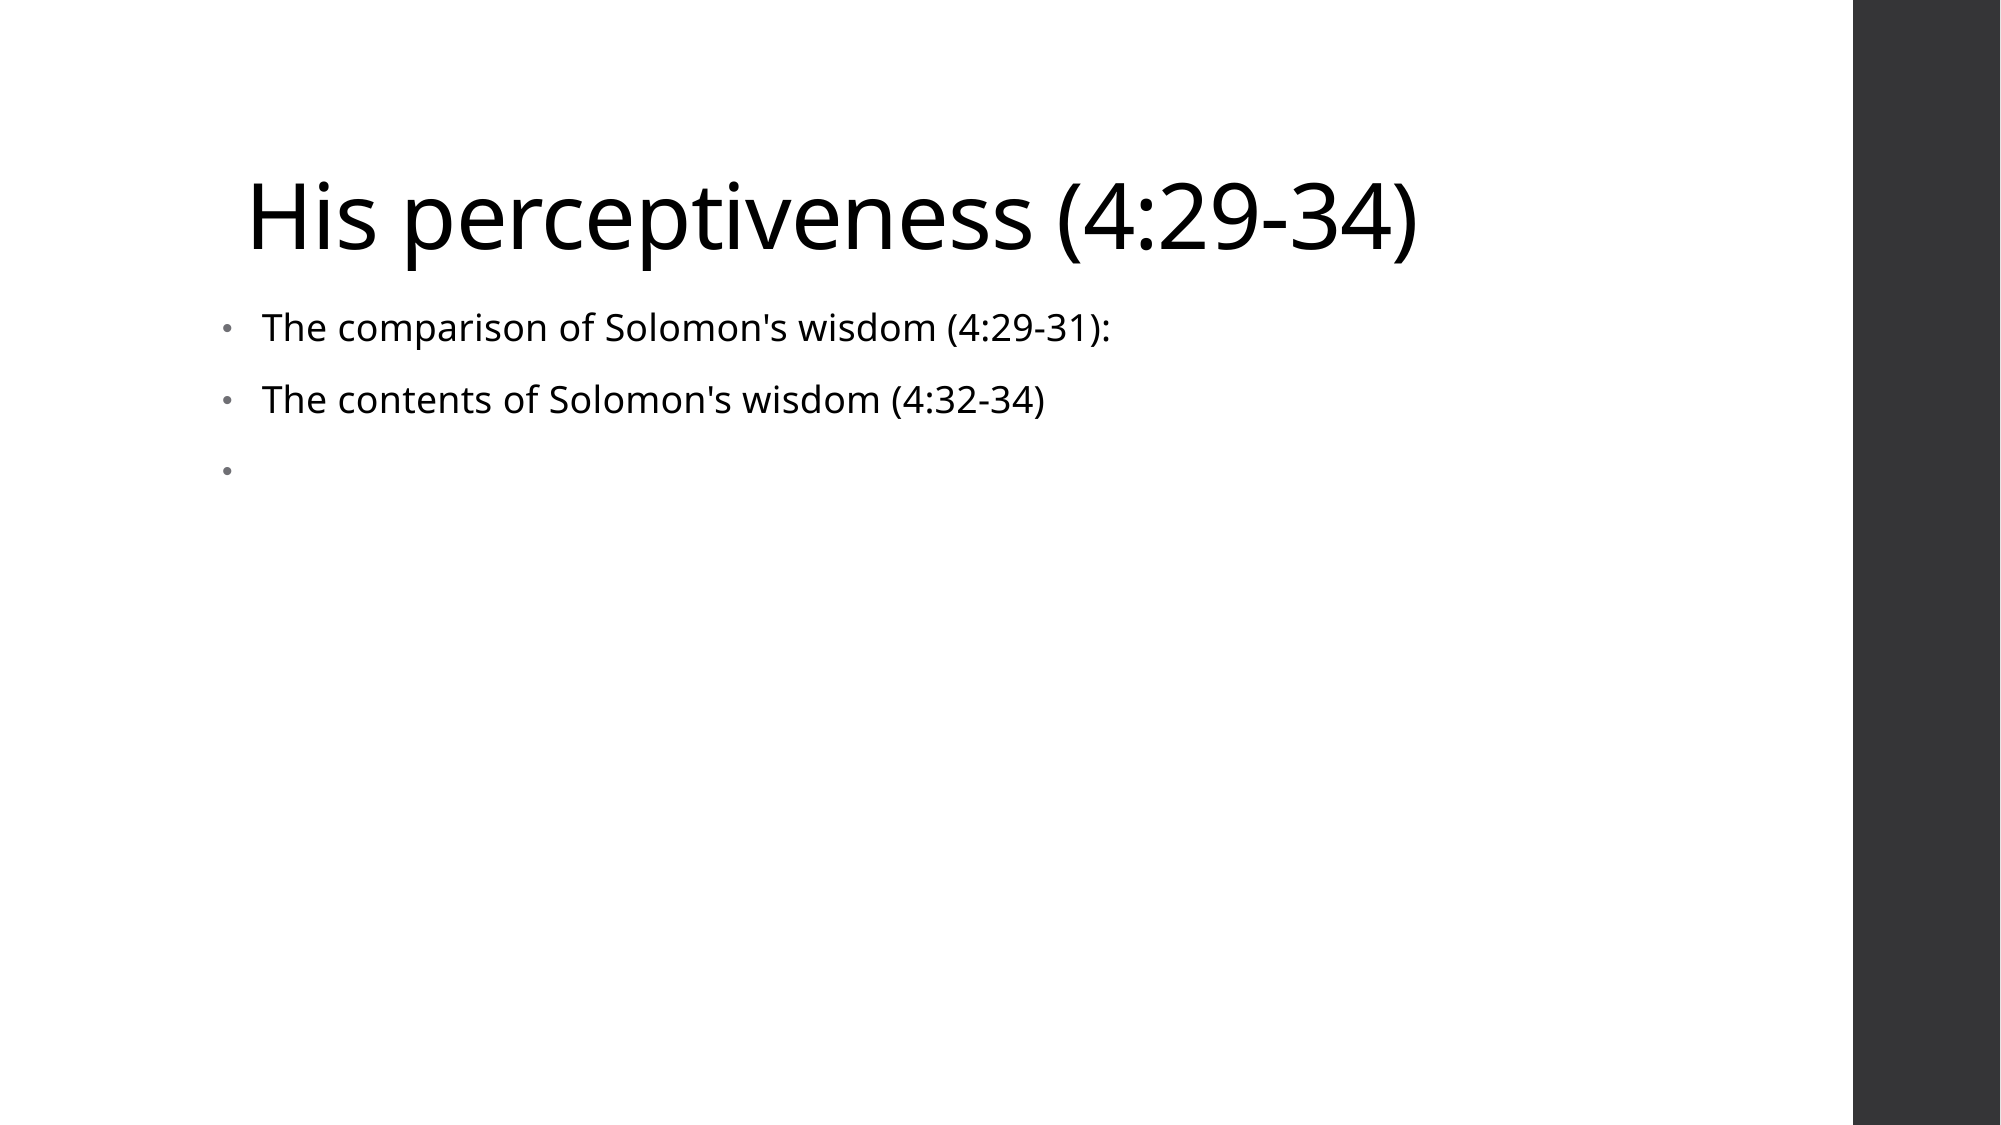

# His perceptiveness (4:29-34)
 The comparison of Solomon's wisdom (4:29-31):
 The contents of Solomon's wisdom (4:32-34)